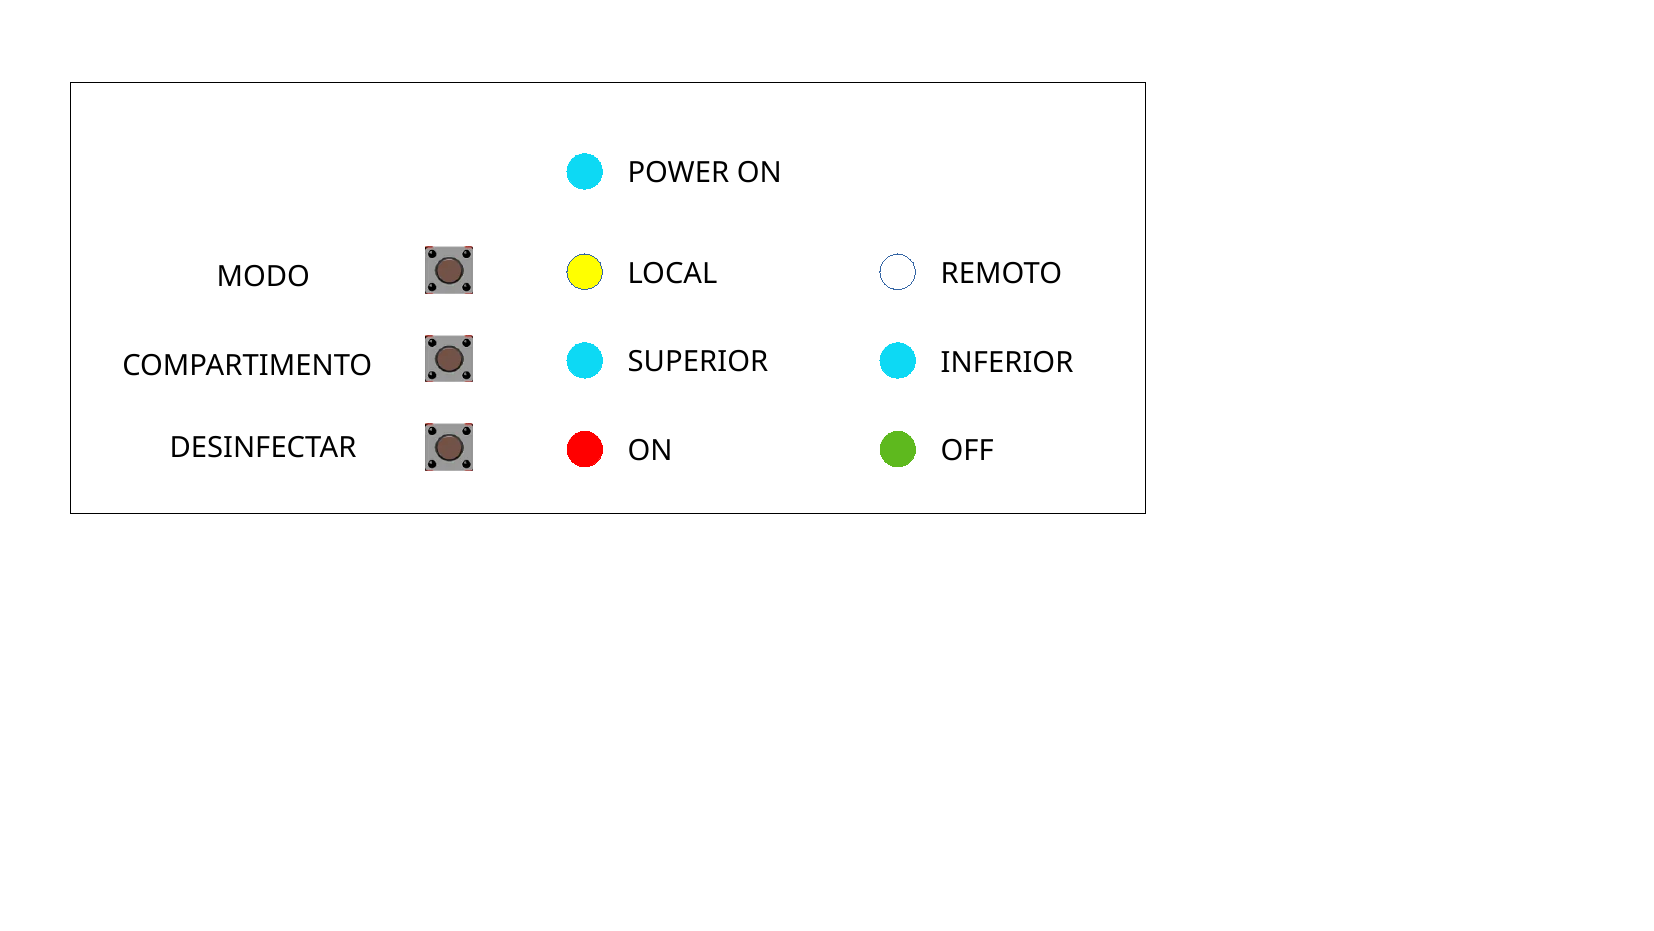

POWER ON
LOCAL
REMOTO
MODO
SUPERIOR
INFERIOR
COMPARTIMENTO
DESINFECTAR
ON
OFF